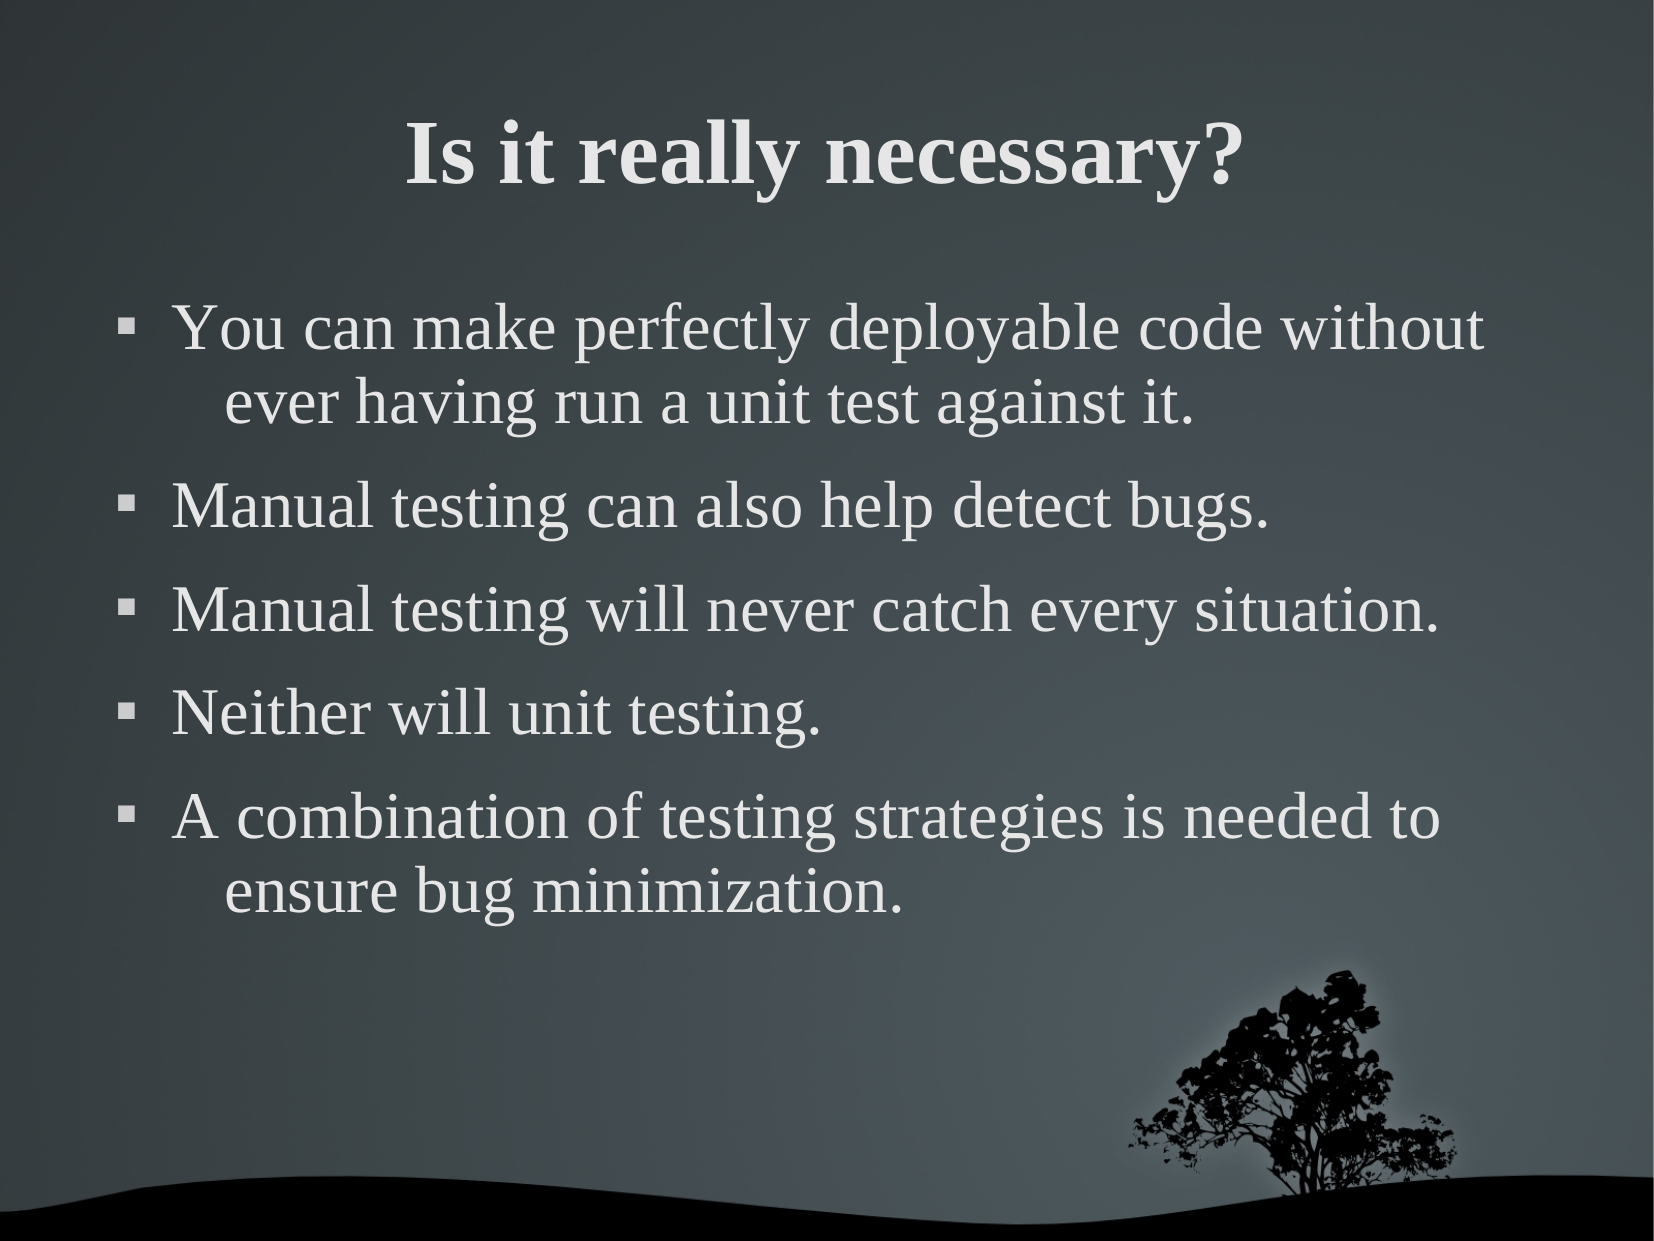

# Is it really necessary?
You can make perfectly deployable code without ever having run a unit test against it.
Manual testing can also help detect bugs.
Manual testing will never catch every situation.
Neither will unit testing.
A combination of testing strategies is needed to ensure bug minimization.